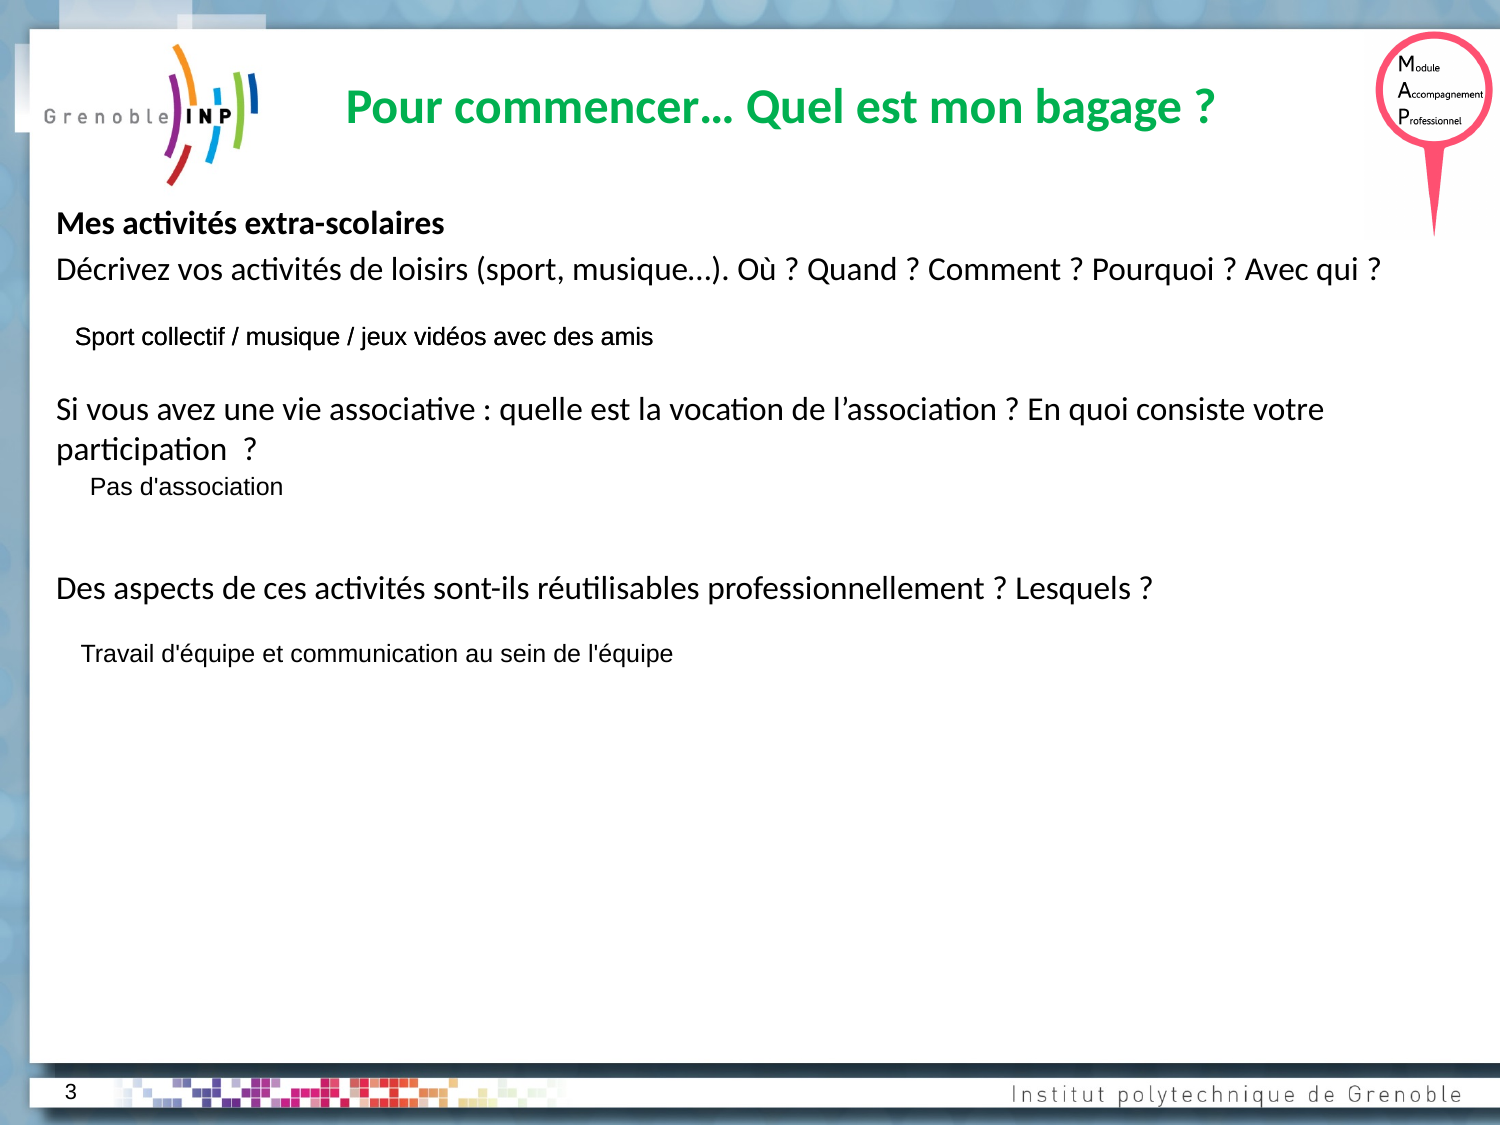

Pour commencer… Quel est mon bagage ?
Mes activités extra-scolaires
Décrivez vos activités de loisirs (sport, musique…). Où ? Quand ? Comment ? Pourquoi ? Avec qui ?
Si vous avez une vie associative : quelle est la vocation de l’association ? En quoi consiste votre participation ?
Des aspects de ces activités sont-ils réutilisables professionnellement ? Lesquels ?
Sport collectif / musique / jeux vidéos avec des amis
Sport collectif / musique / jeux vidéos avec des amis
Pas d'association
Travail d'équipe et communication au sein de l'équipe